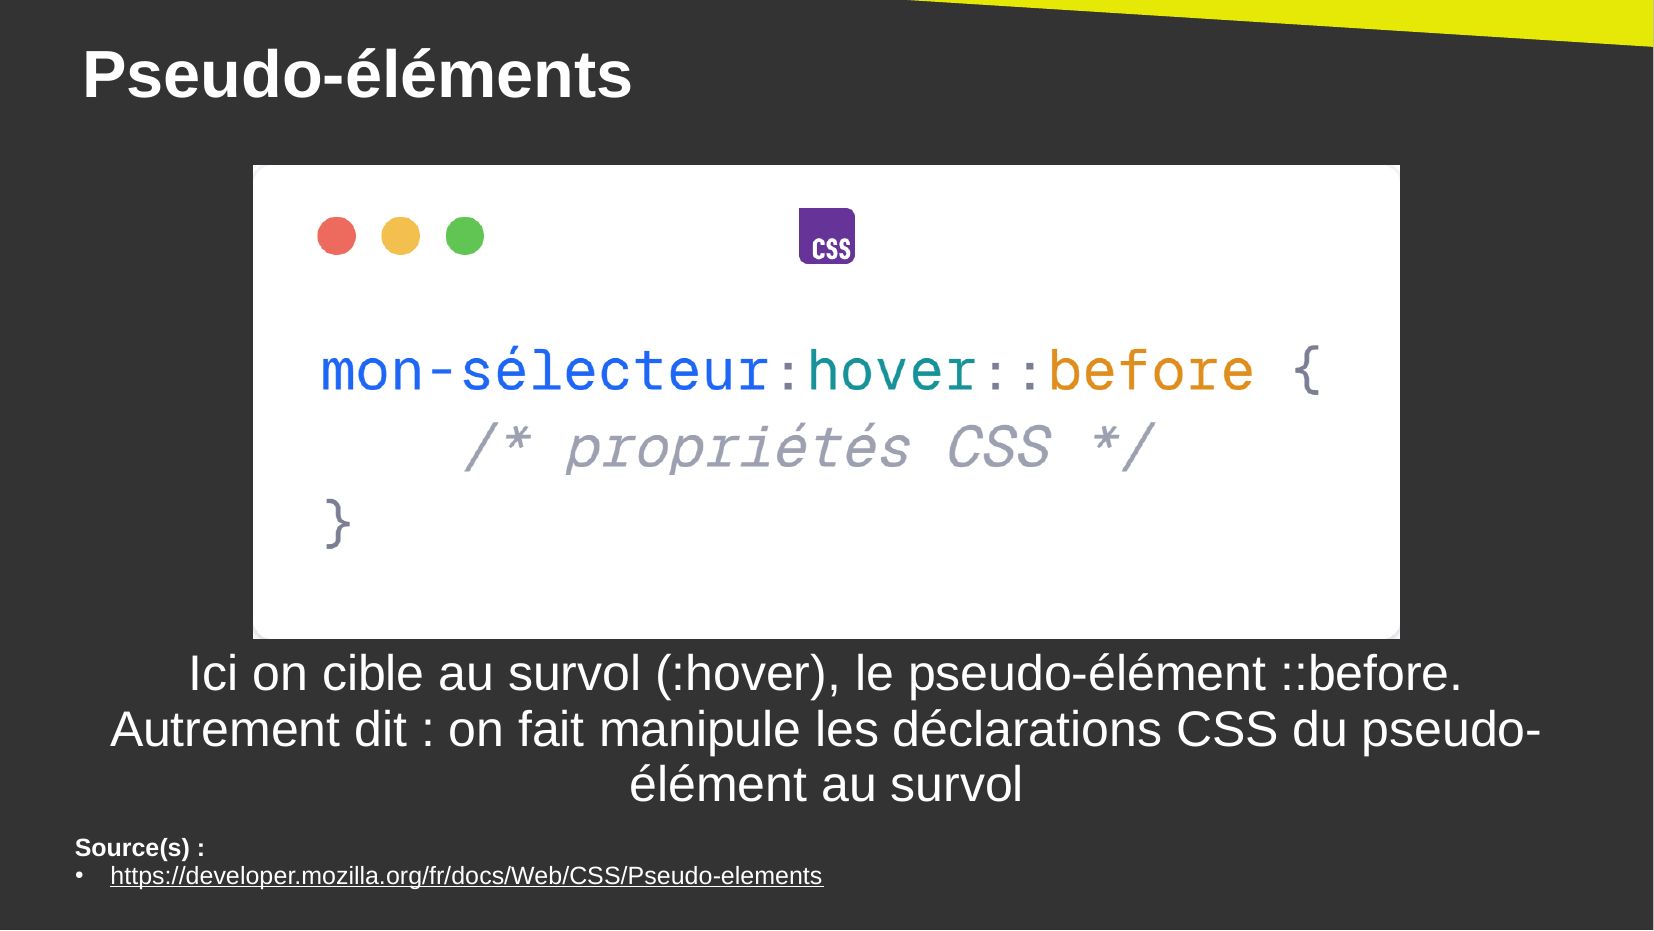

# Pseudo-éléments
Ici on cible au survol (:hover), le pseudo-élément ::before.
Autrement dit : on fait manipule les déclarations CSS du pseudo-élément au survol
Source(s) :
https://developer.mozilla.org/fr/docs/Web/CSS/Pseudo-elements